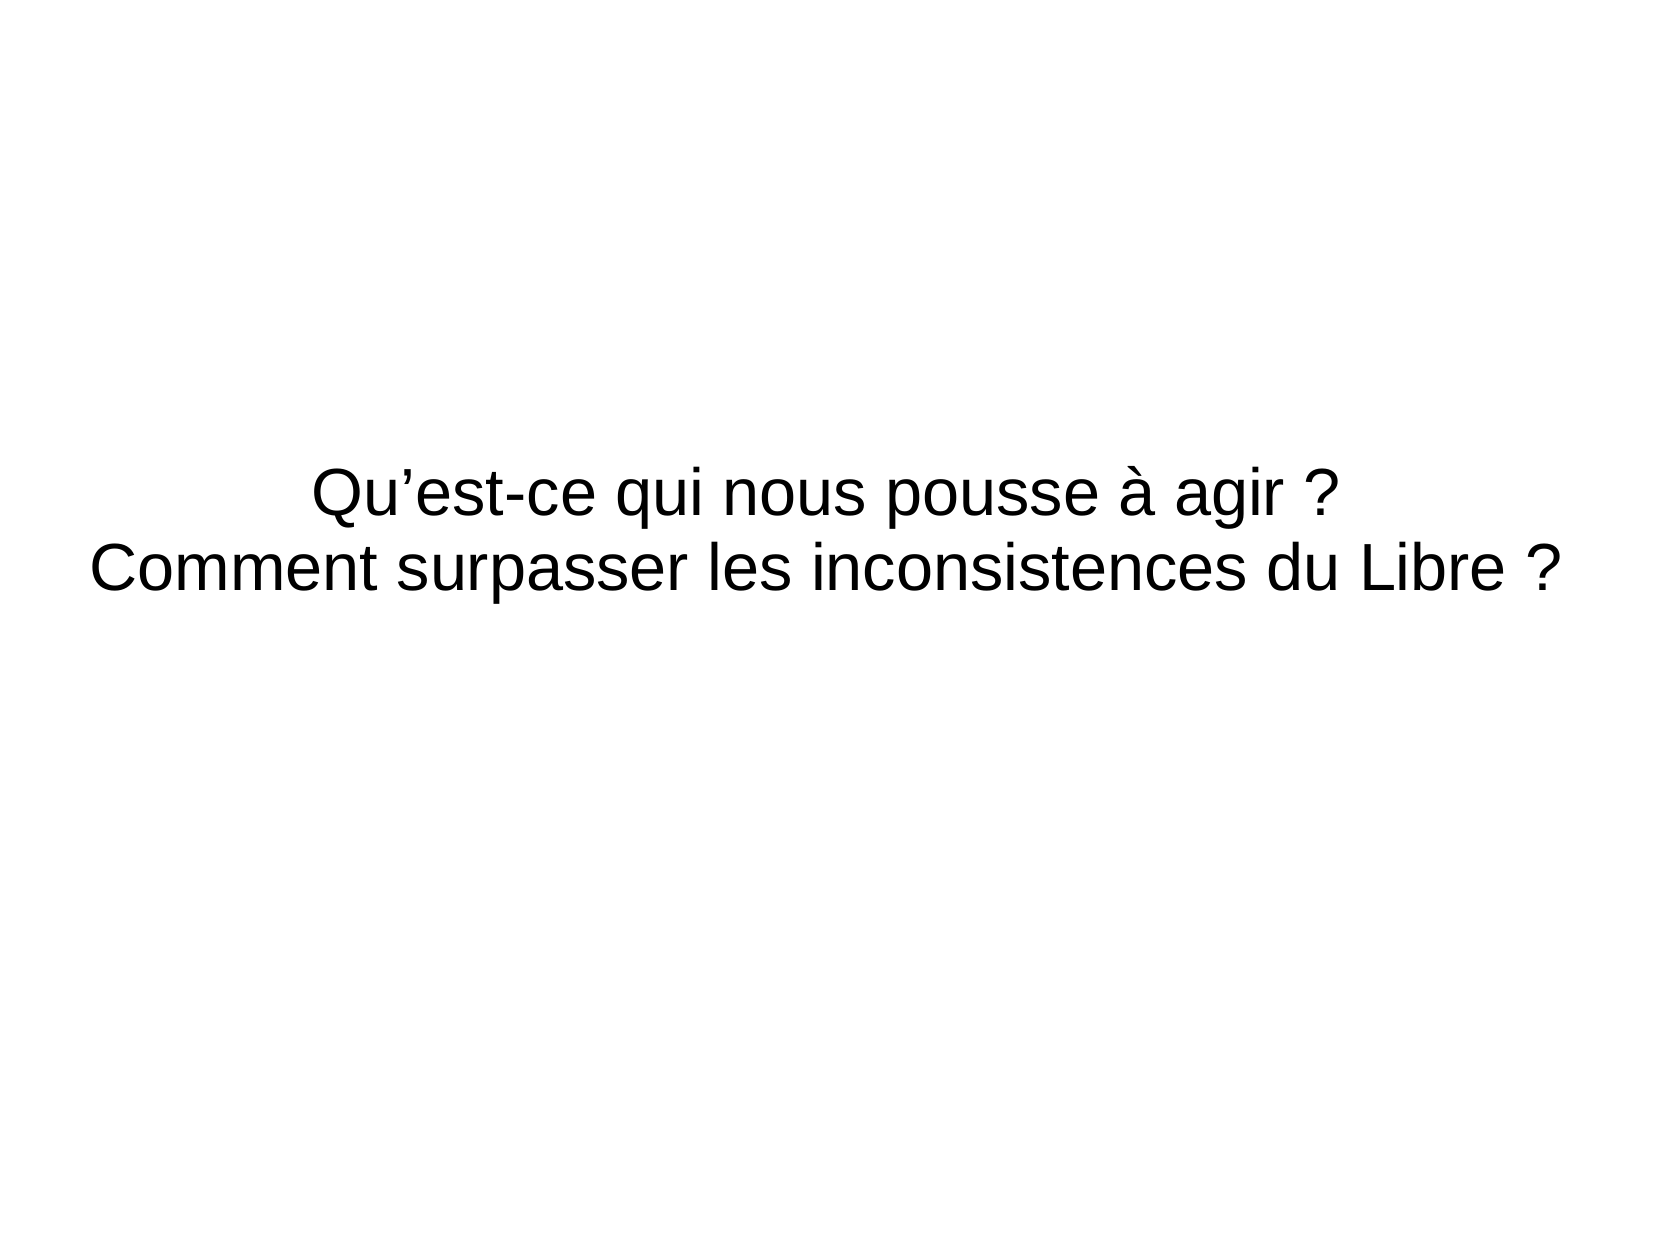

# Qu’est-ce qui nous pousse à agir ?
Comment surpasser les inconsistences du Libre ?